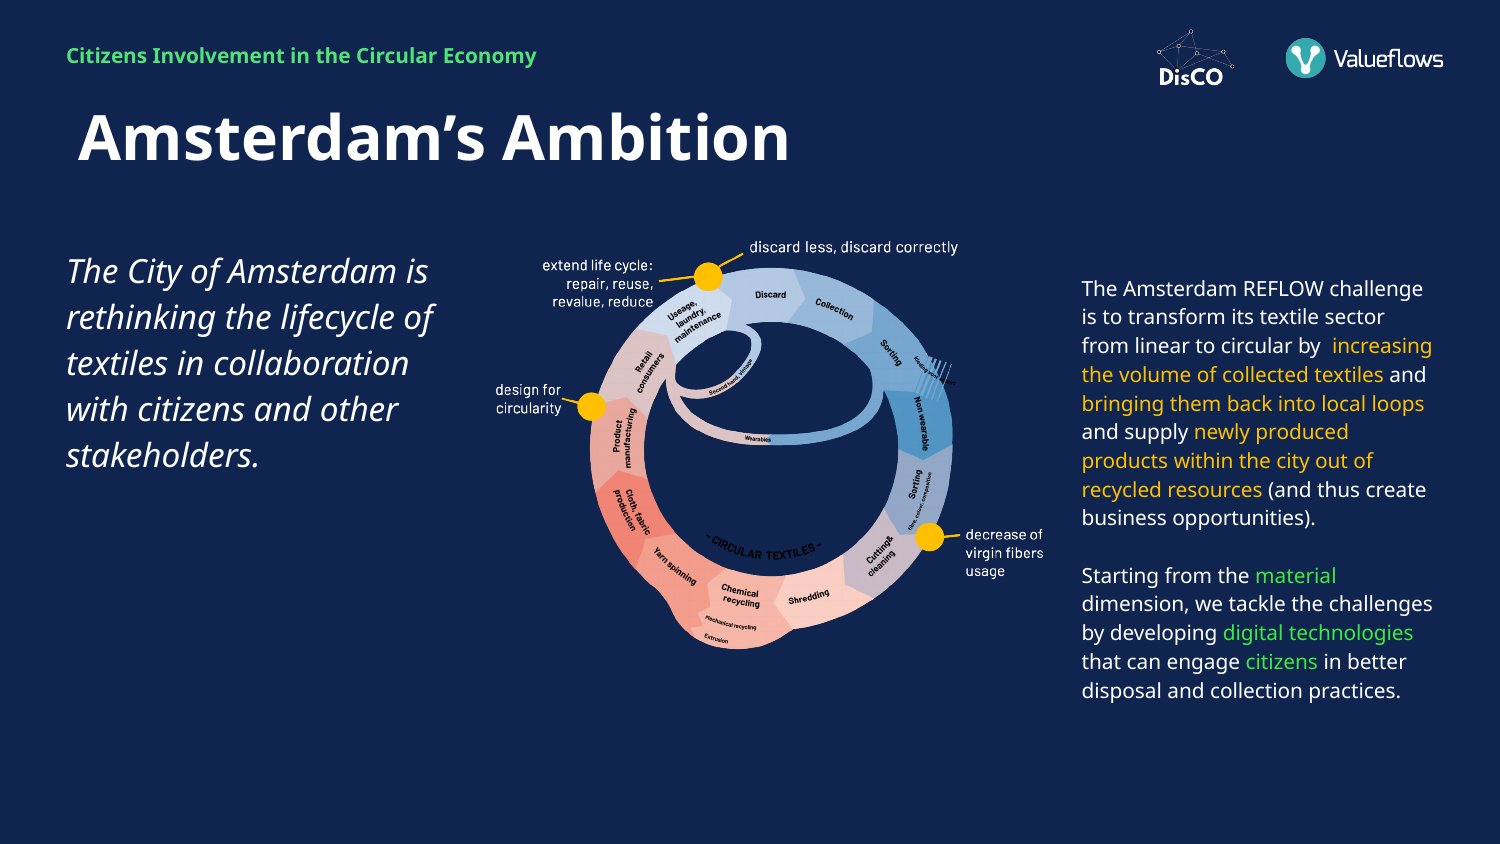

# Amsterdam’s Ambition
The City of Amsterdam is rethinking the lifecycle of textiles in collaboration with citizens and other stakeholders.
The Amsterdam REFLOW challenge is to transform its textile sector from linear to circular by increasing the volume of collected textiles and bringing them back into local loops and supply newly produced products within the city out of recycled resources (and thus create business opportunities).​
​
Starting from the material dimension, we tackle the challenges by developing digital technologies that can engage citizens in better disposal and collection practices. ​
​